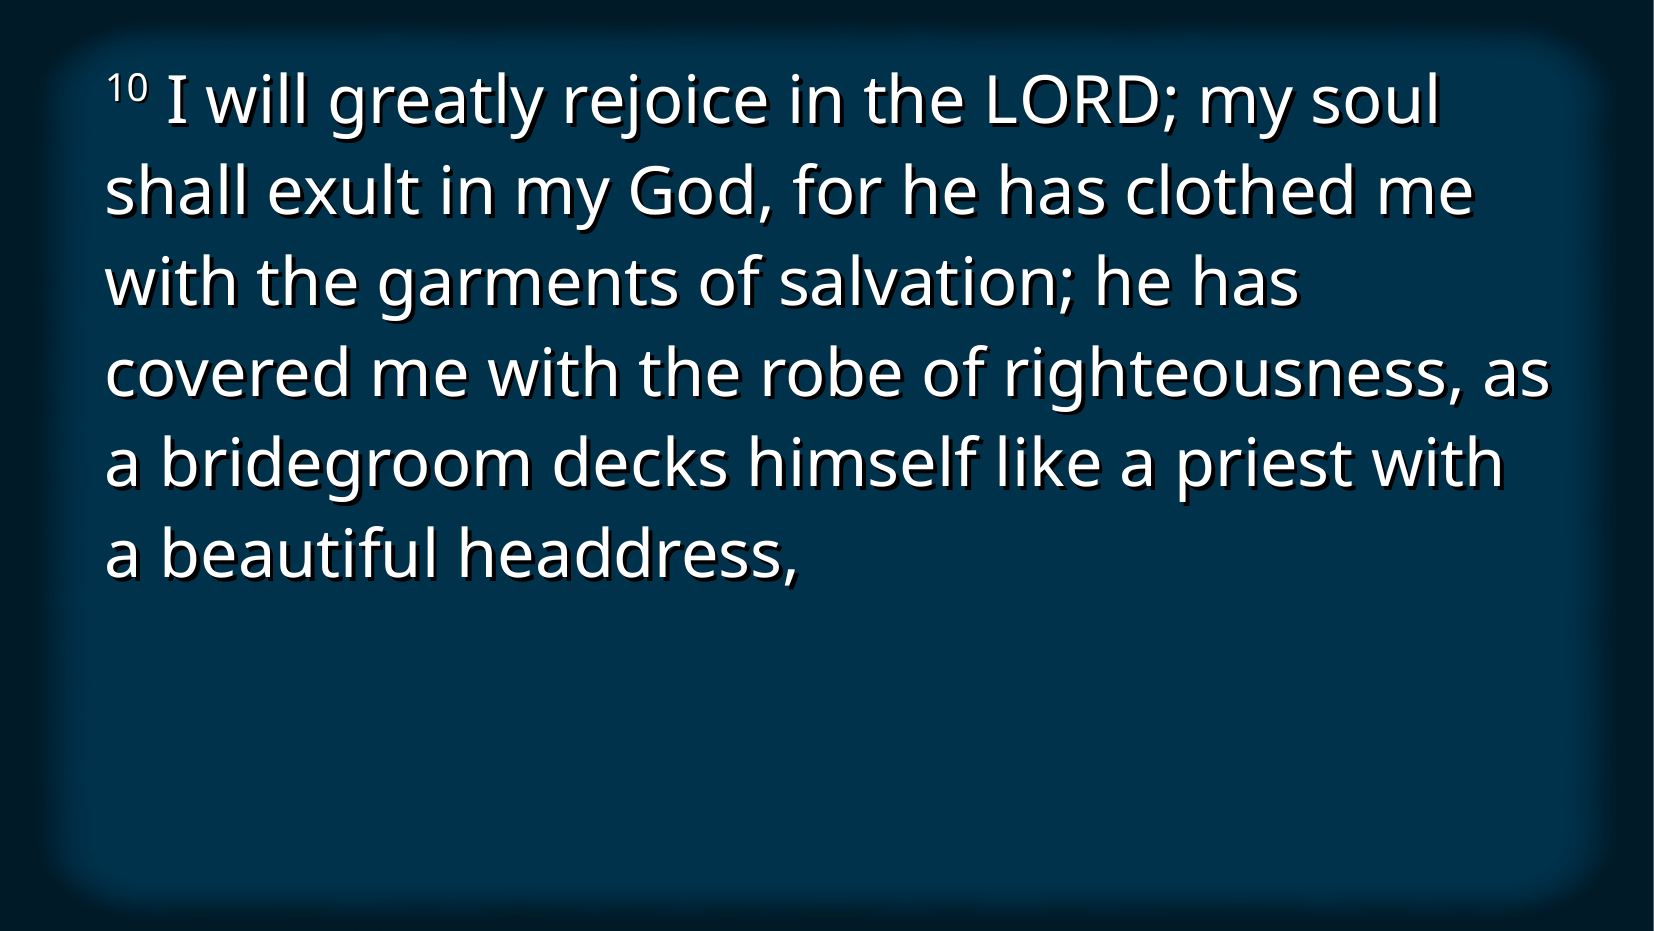

10 I will greatly rejoice in the LORD; my soul shall exult in my God, for he has clothed me with the garments of salvation; he has covered me with the robe of righteousness, as a bridegroom decks himself like a priest with a beautiful headdress,